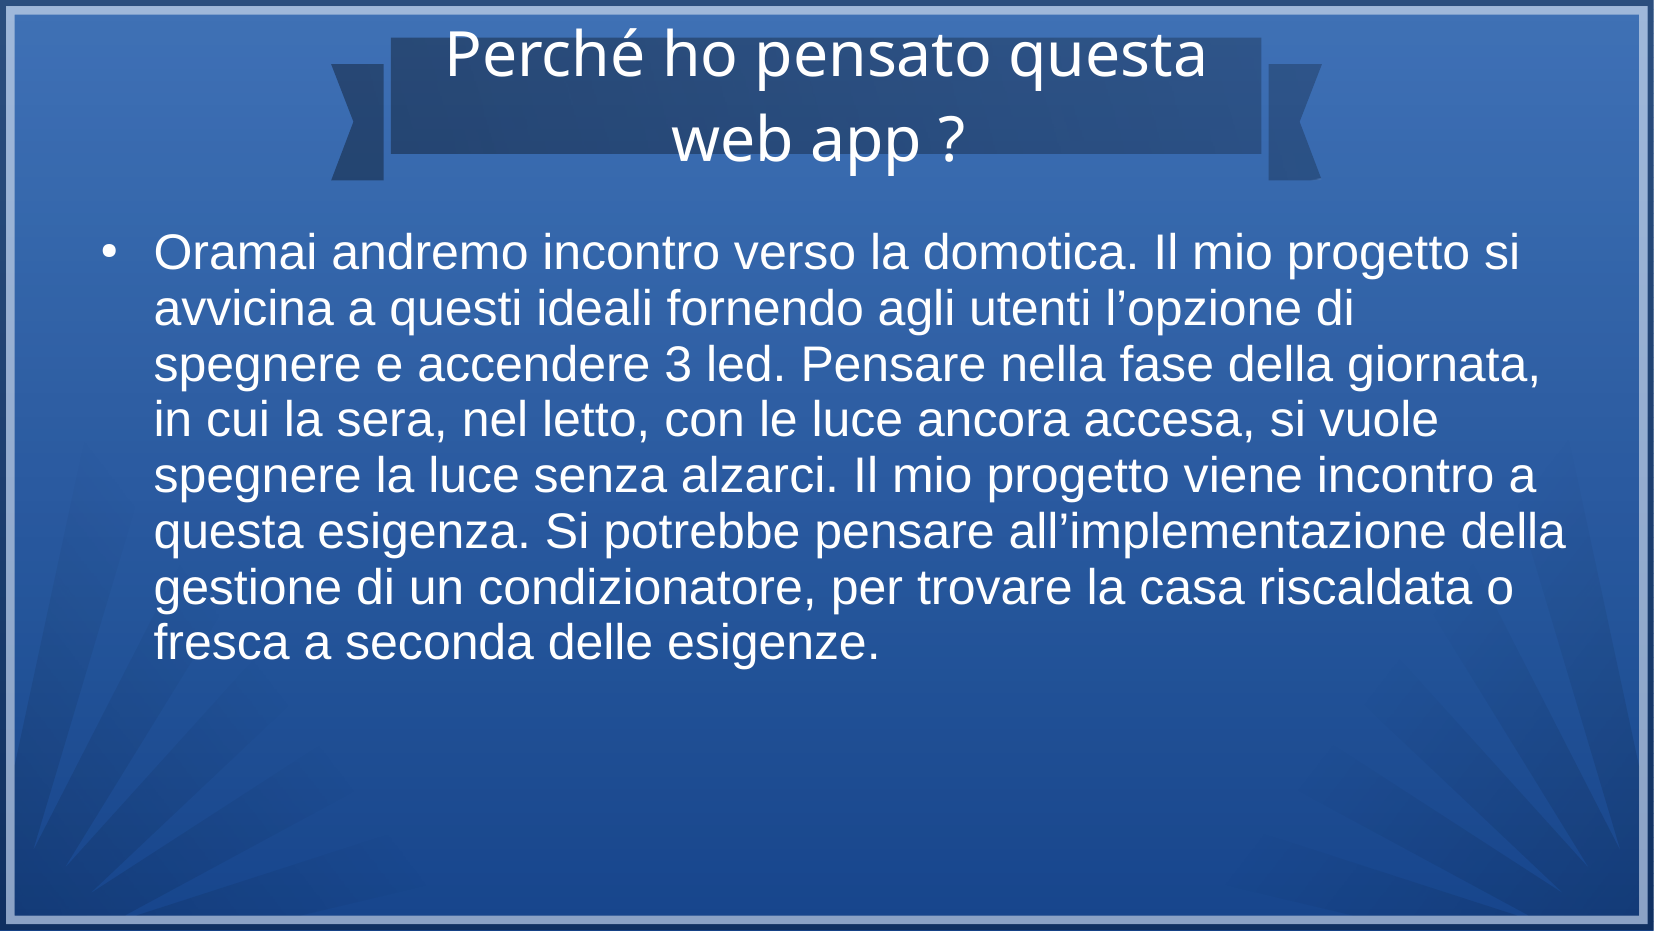

# Perché ho pensato questa web app ?
Oramai andremo incontro verso la domotica. Il mio progetto si avvicina a questi ideali fornendo agli utenti l’opzione di spegnere e accendere 3 led. Pensare nella fase della giornata, in cui la sera, nel letto, con le luce ancora accesa, si vuole spegnere la luce senza alzarci. Il mio progetto viene incontro a questa esigenza. Si potrebbe pensare all’implementazione della gestione di un condizionatore, per trovare la casa riscaldata o fresca a seconda delle esigenze.